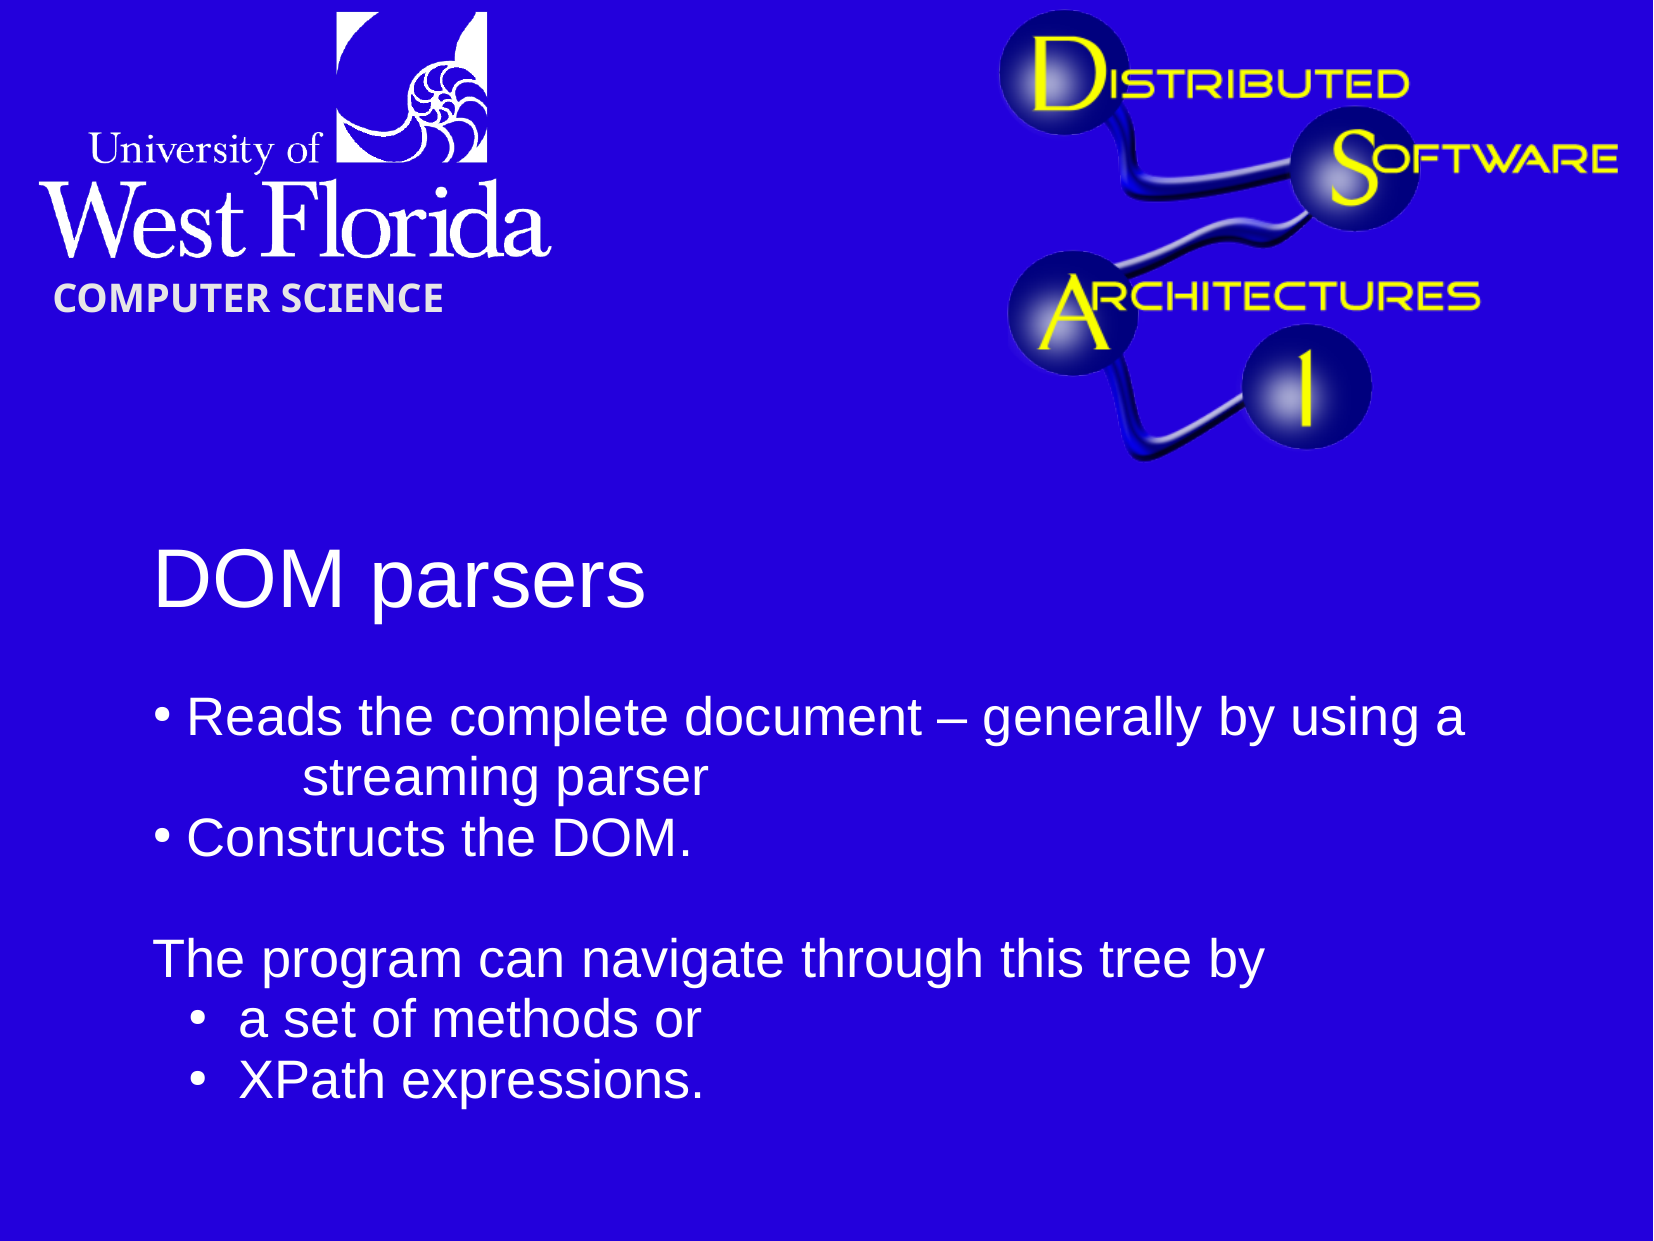

COMPUTER SCIENCE
DOM parsers
 Reads the complete document – generally by using a
		streaming parser
 Constructs the DOM.
The program can navigate through this tree by
 a set of methods or
 XPath expressions.